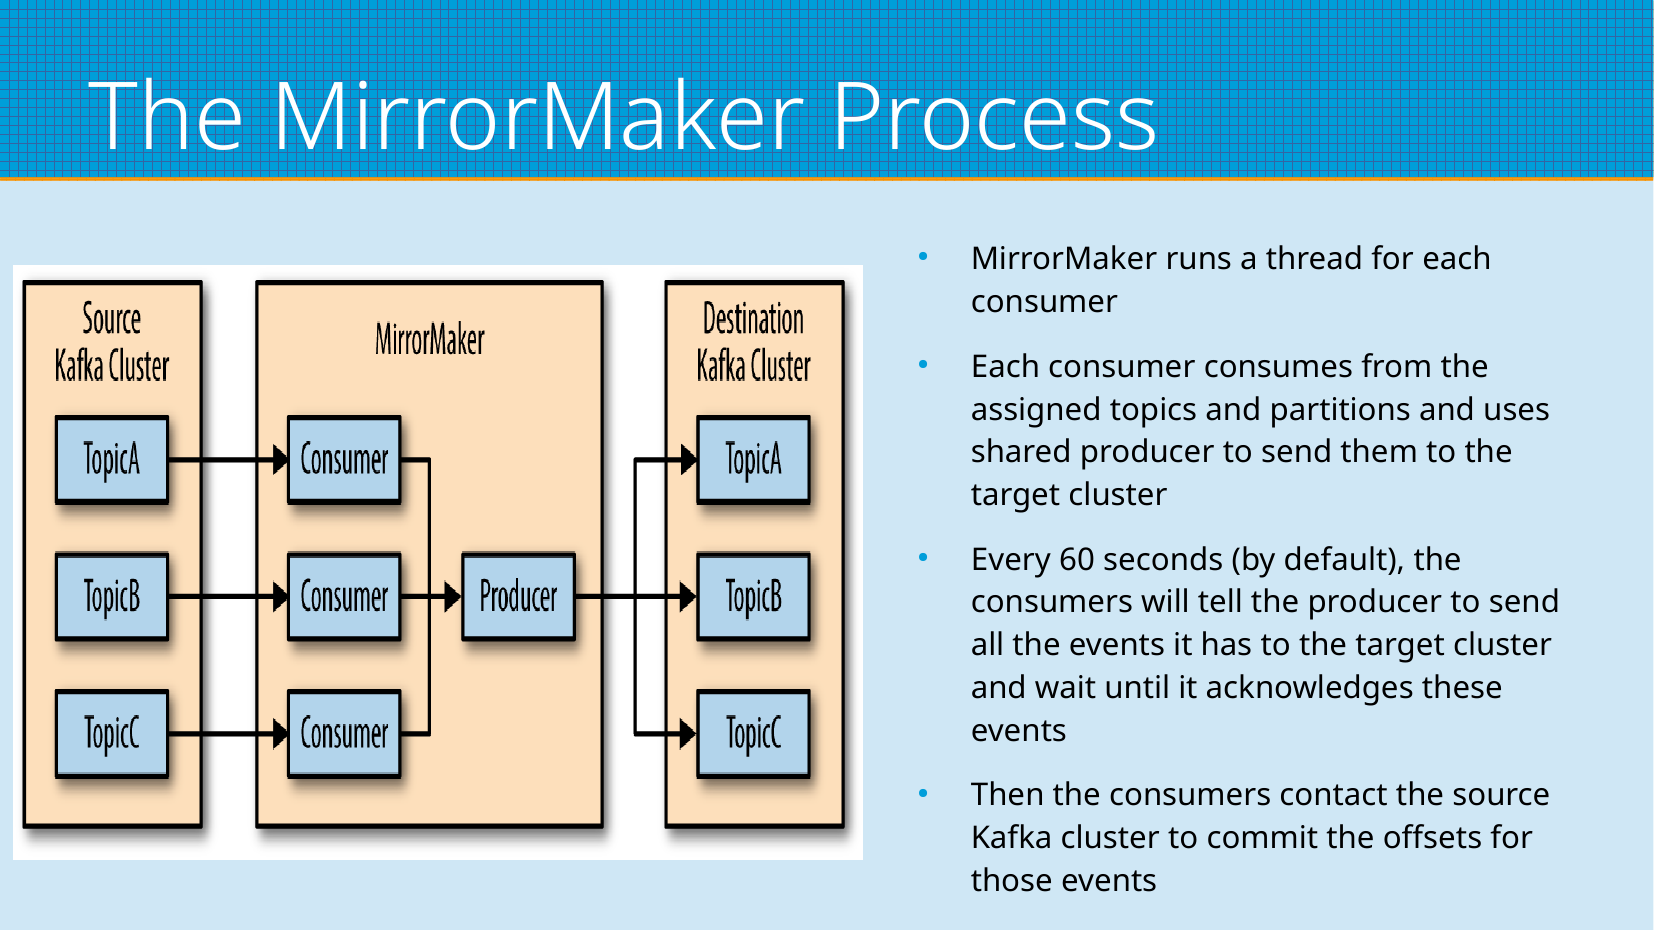

# The MirrorMaker Process
MirrorMaker runs a thread for each consumer
Each consumer consumes from the assigned topics and partitions and uses shared producer to send them to the target cluster
Every 60 seconds (by default), the consumers will tell the producer to send all the events it has to the target cluster and wait until it acknowledges these events
Then the consumers contact the source Kafka cluster to commit the offsets for those events
This guarantees no data loss (messages are acknowledged by Kafka before offsets are committed to the source) and there is no more than 60 seconds’ worth of duplicates if the MirrorMaker process crashes.